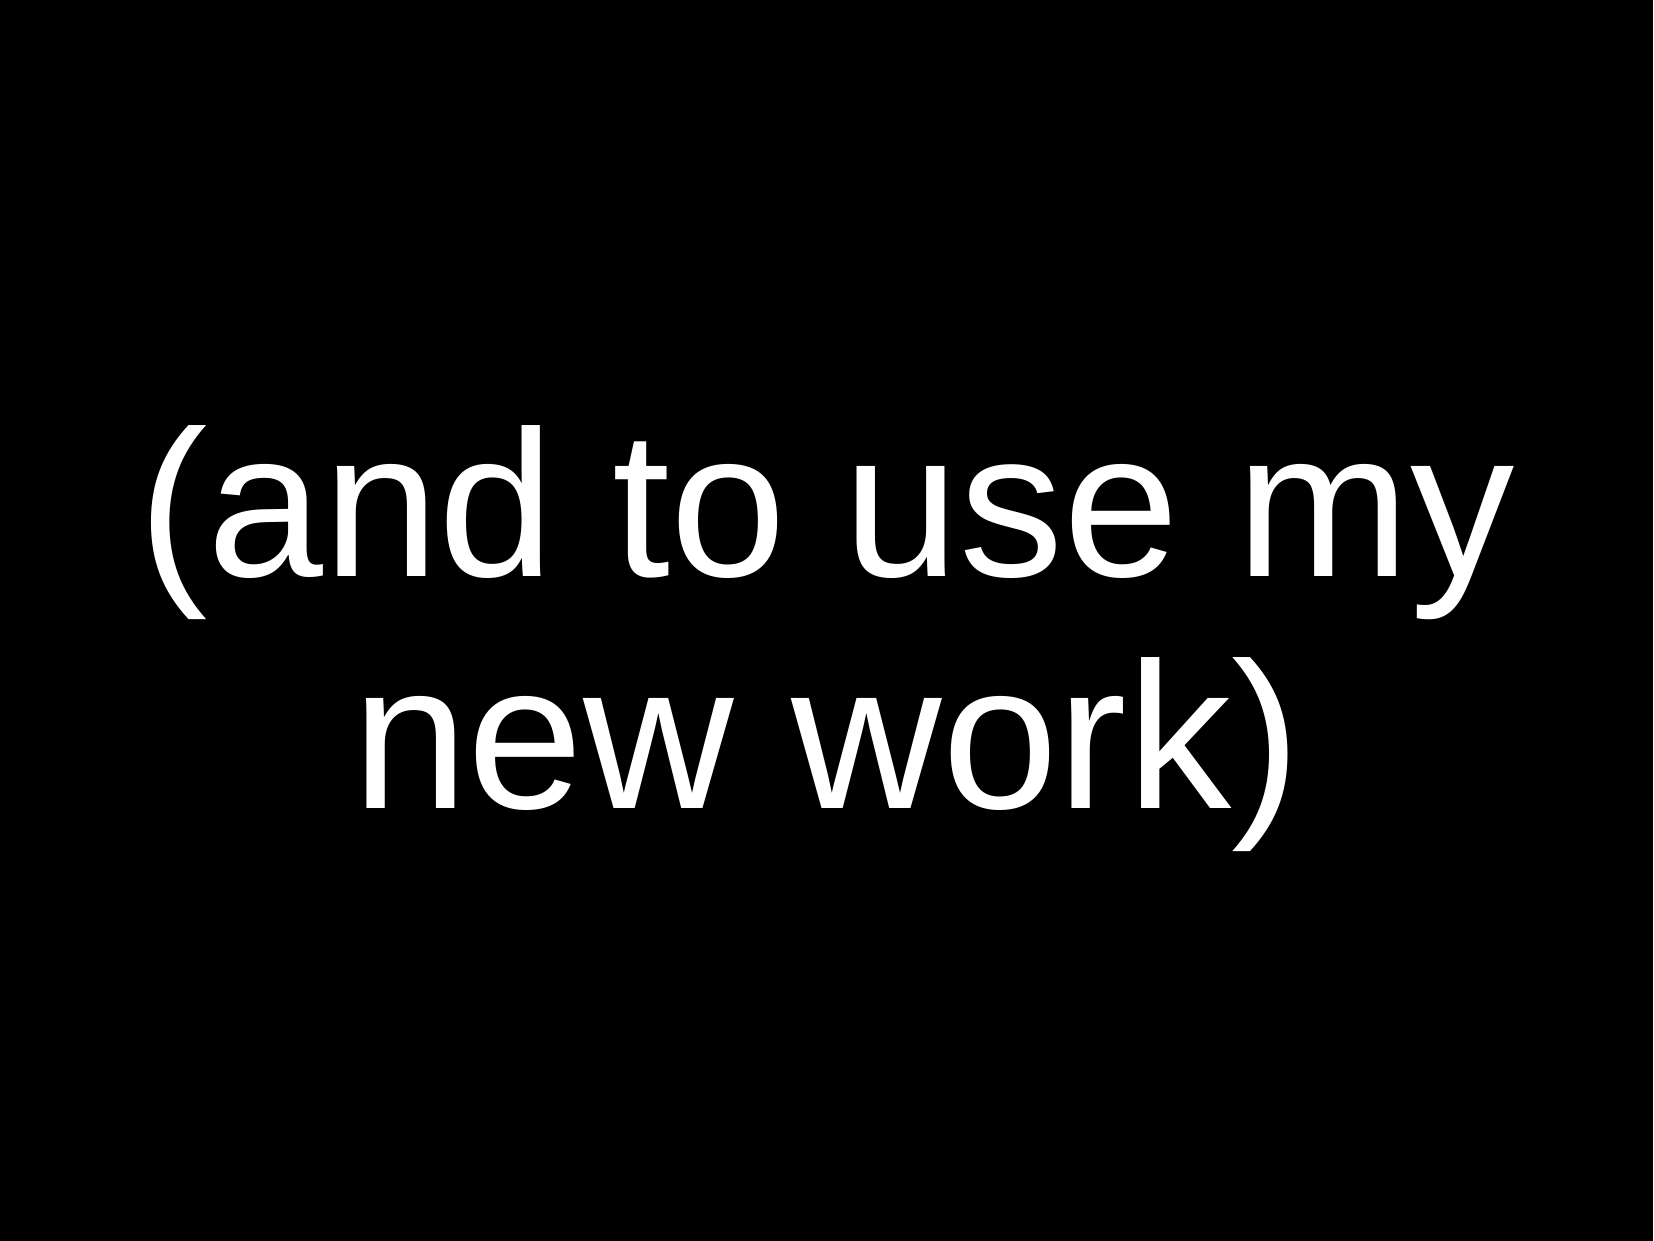

# (and to use my new work)